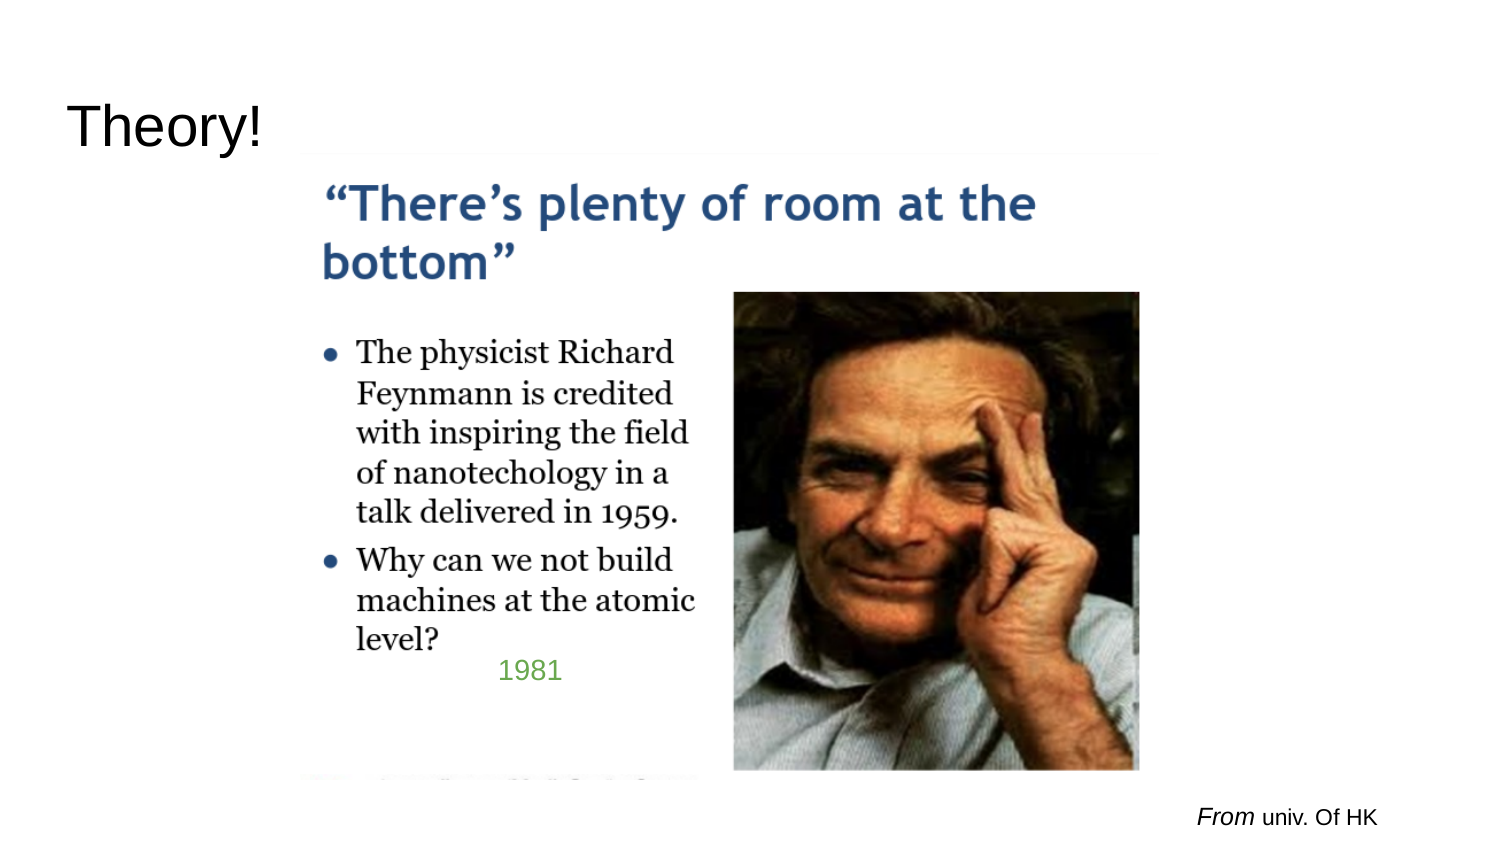

# Theory!
1981
From univ. Of HK